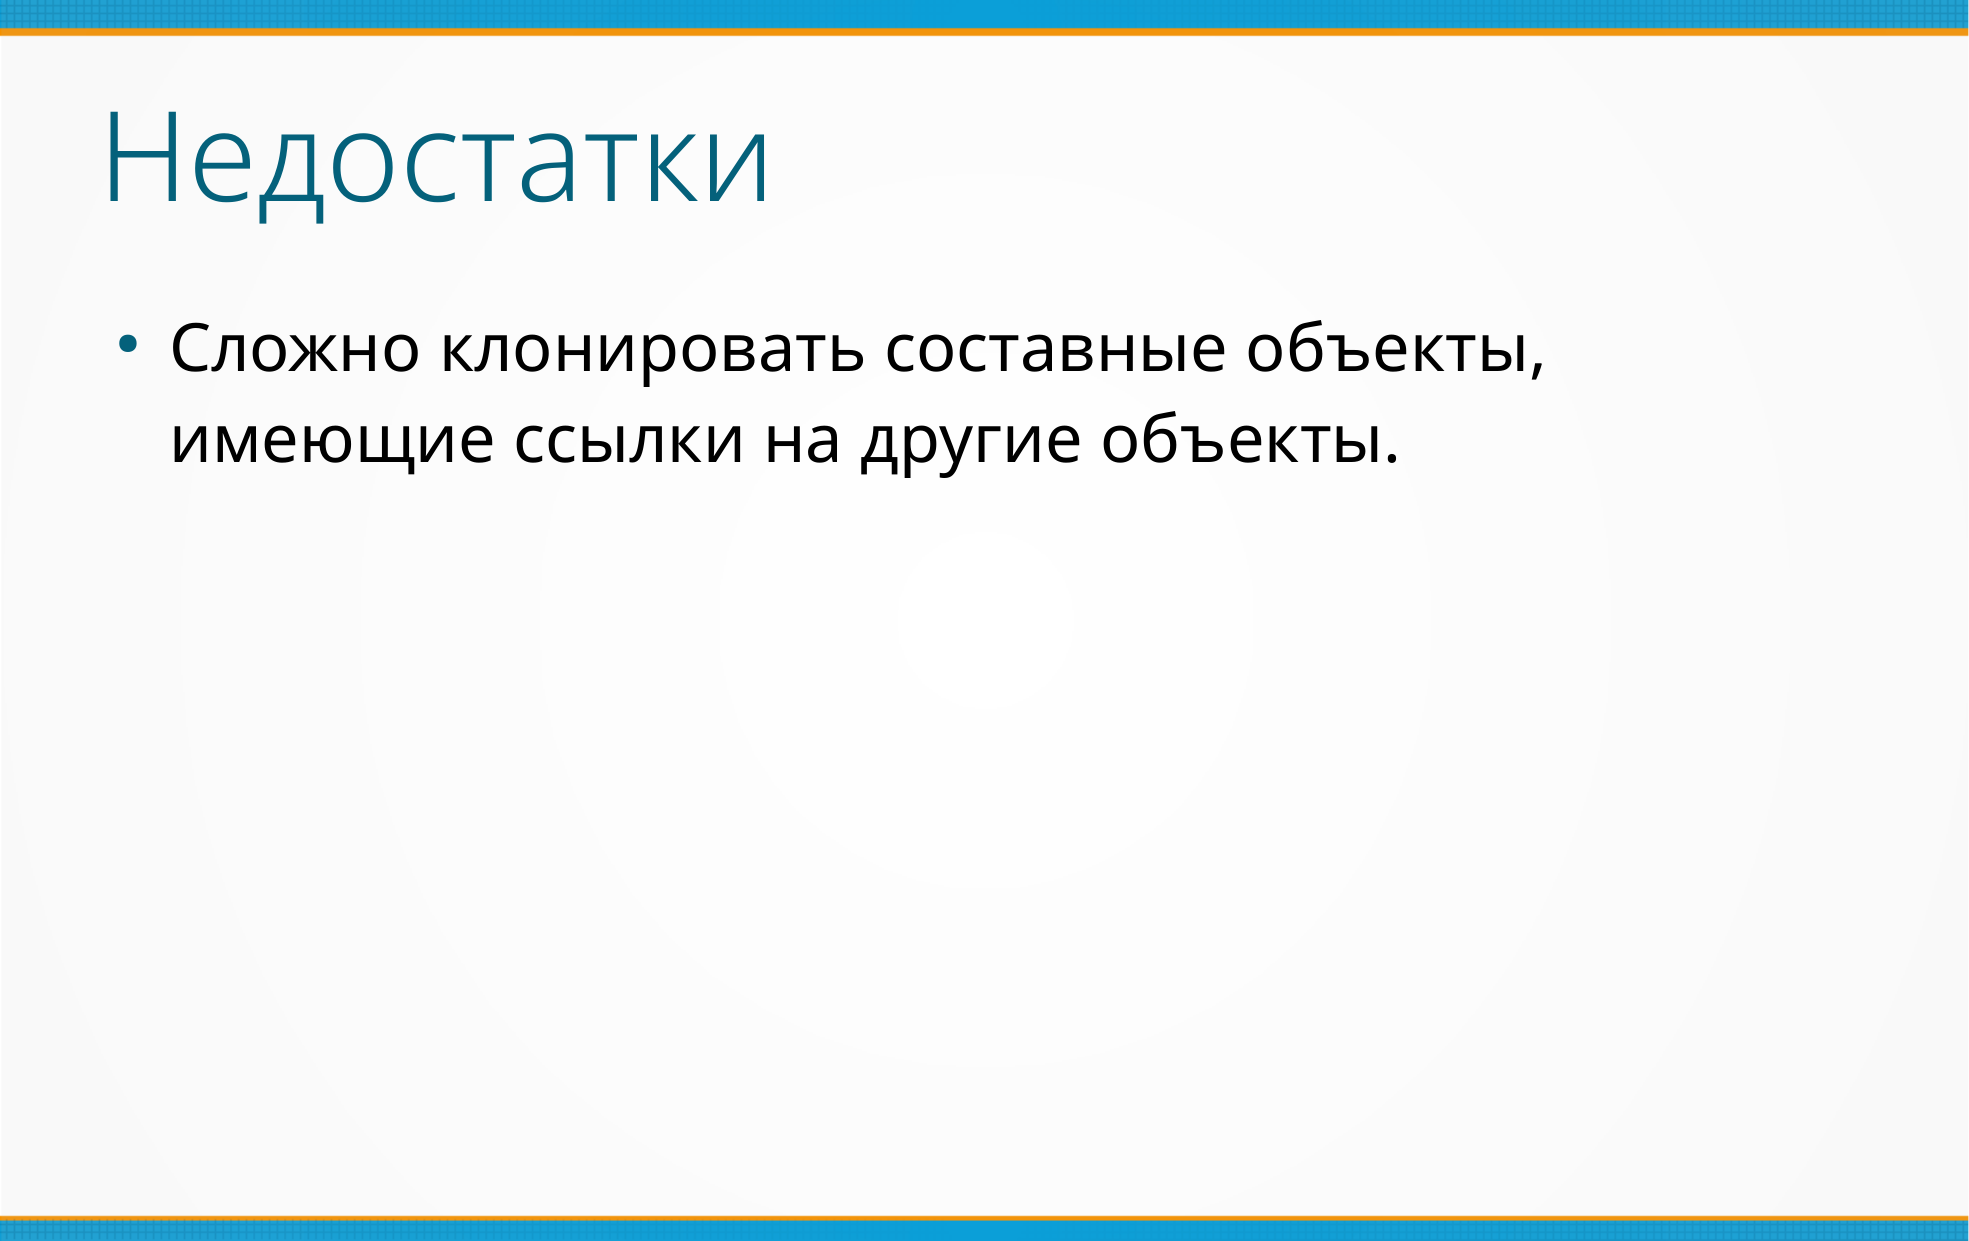

# Недостатки
Сложно клонировать составные объекты, имеющие ссылки на другие объекты.